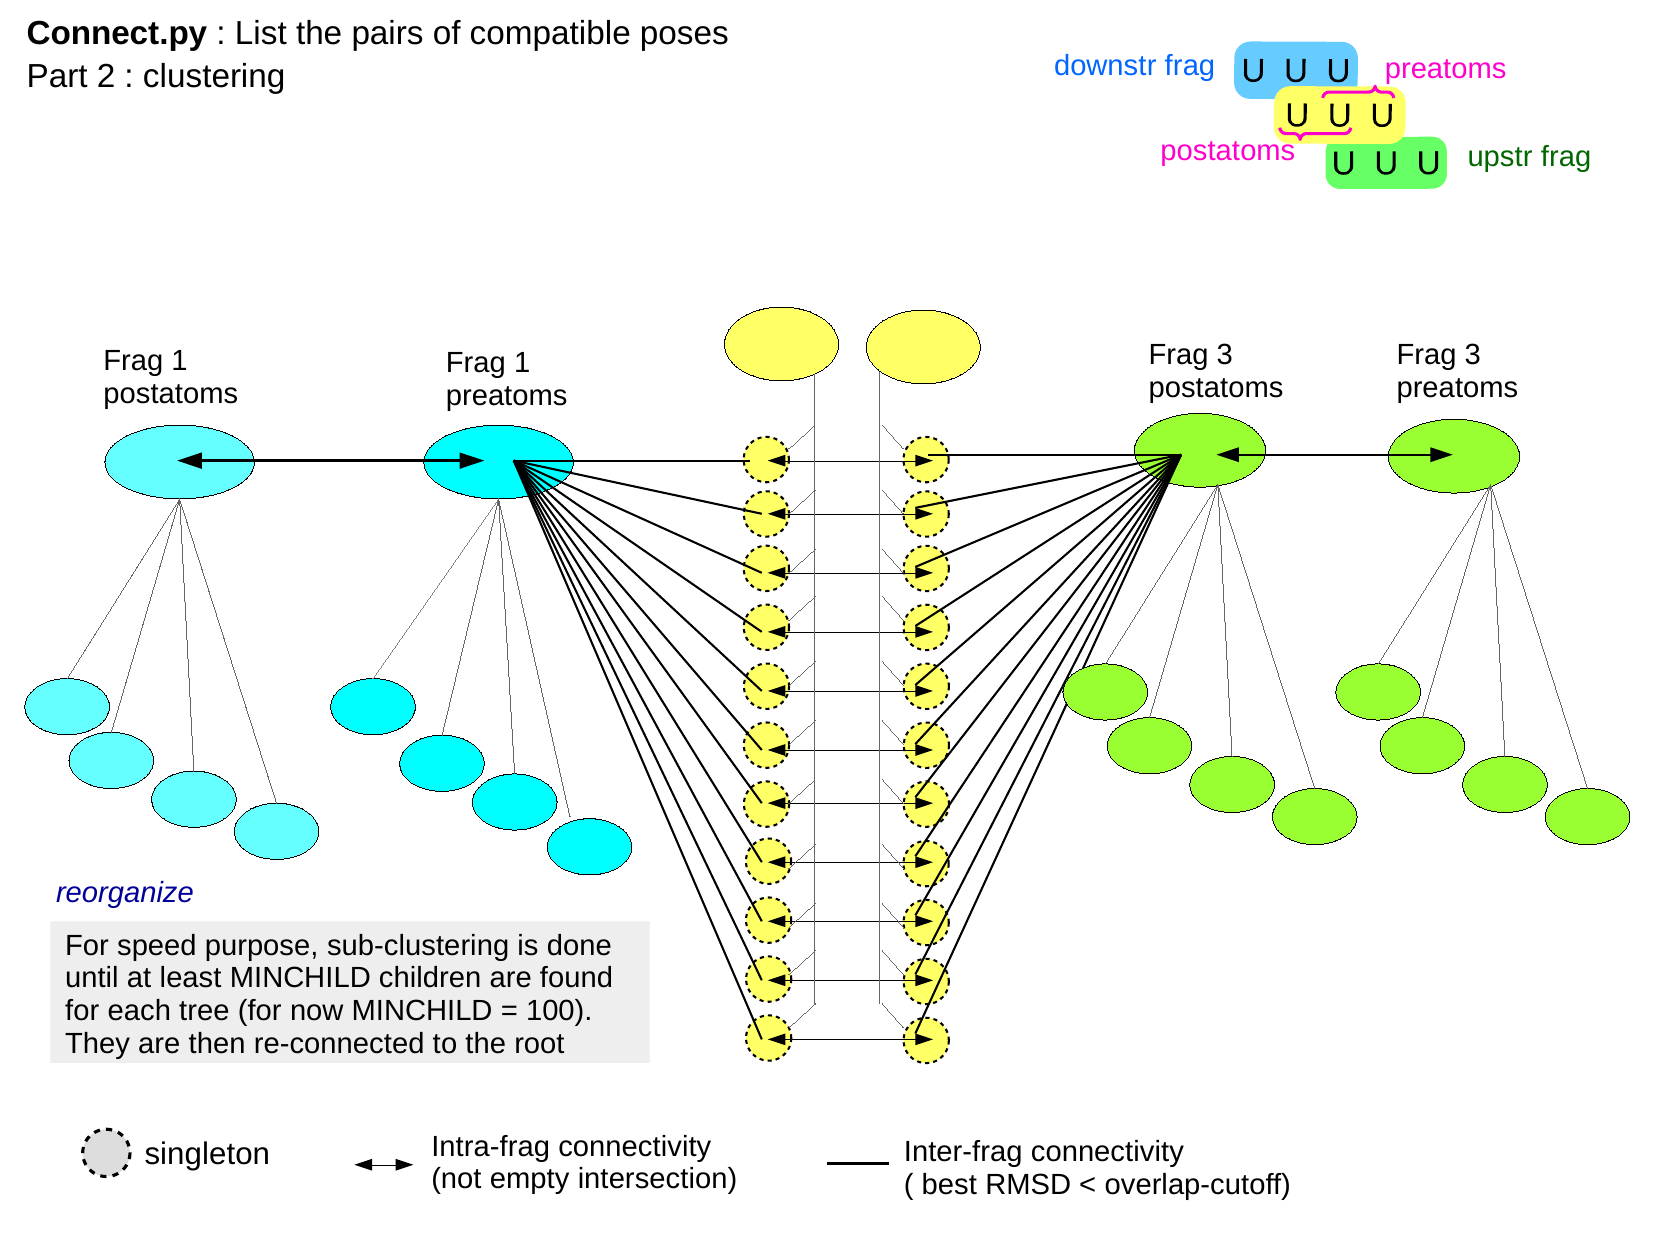

Connect.py : List the pairs of compatible poses
Part 2 : clustering
downstr frag
U U U
preatoms
U U U
postatoms
upstr frag
U U U
Frag 3
postatoms
Frag 3
preatoms
Frag 1
postatoms
Frag 1
preatoms
reorganize
For speed purpose, sub-clustering is done until at least MINCHILD children are found for each tree (for now MINCHILD = 100).
They are then re-connected to the root
Intra-frag connectivity
(not empty intersection)
Inter-frag connectivity
( best RMSD < overlap-cutoff)
singleton